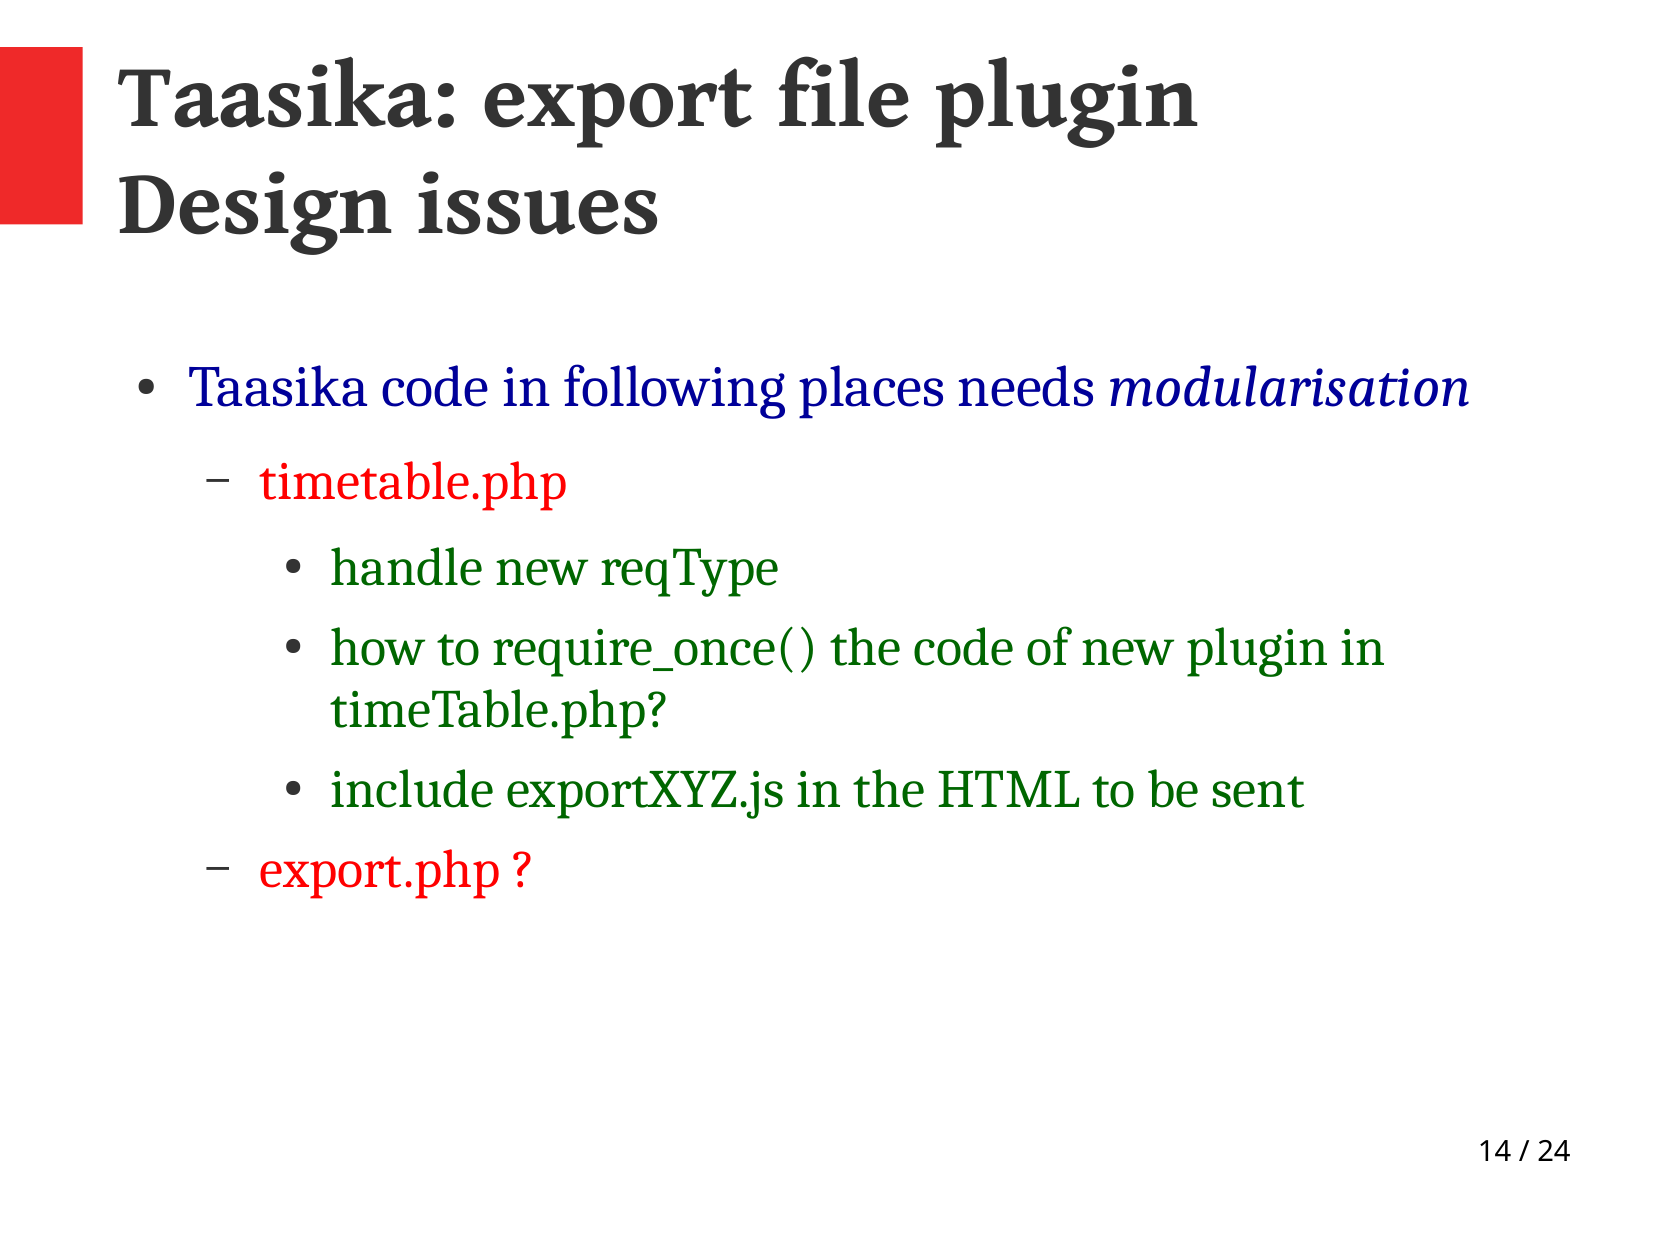

# Taasika: export file plugin Design issues
Taasika code in following places needs modularisation
timetable.php
handle new reqType
how to require_once() the code of new plugin in timeTable.php?
include exportXYZ.js in the HTML to be sent
export.php ?
14